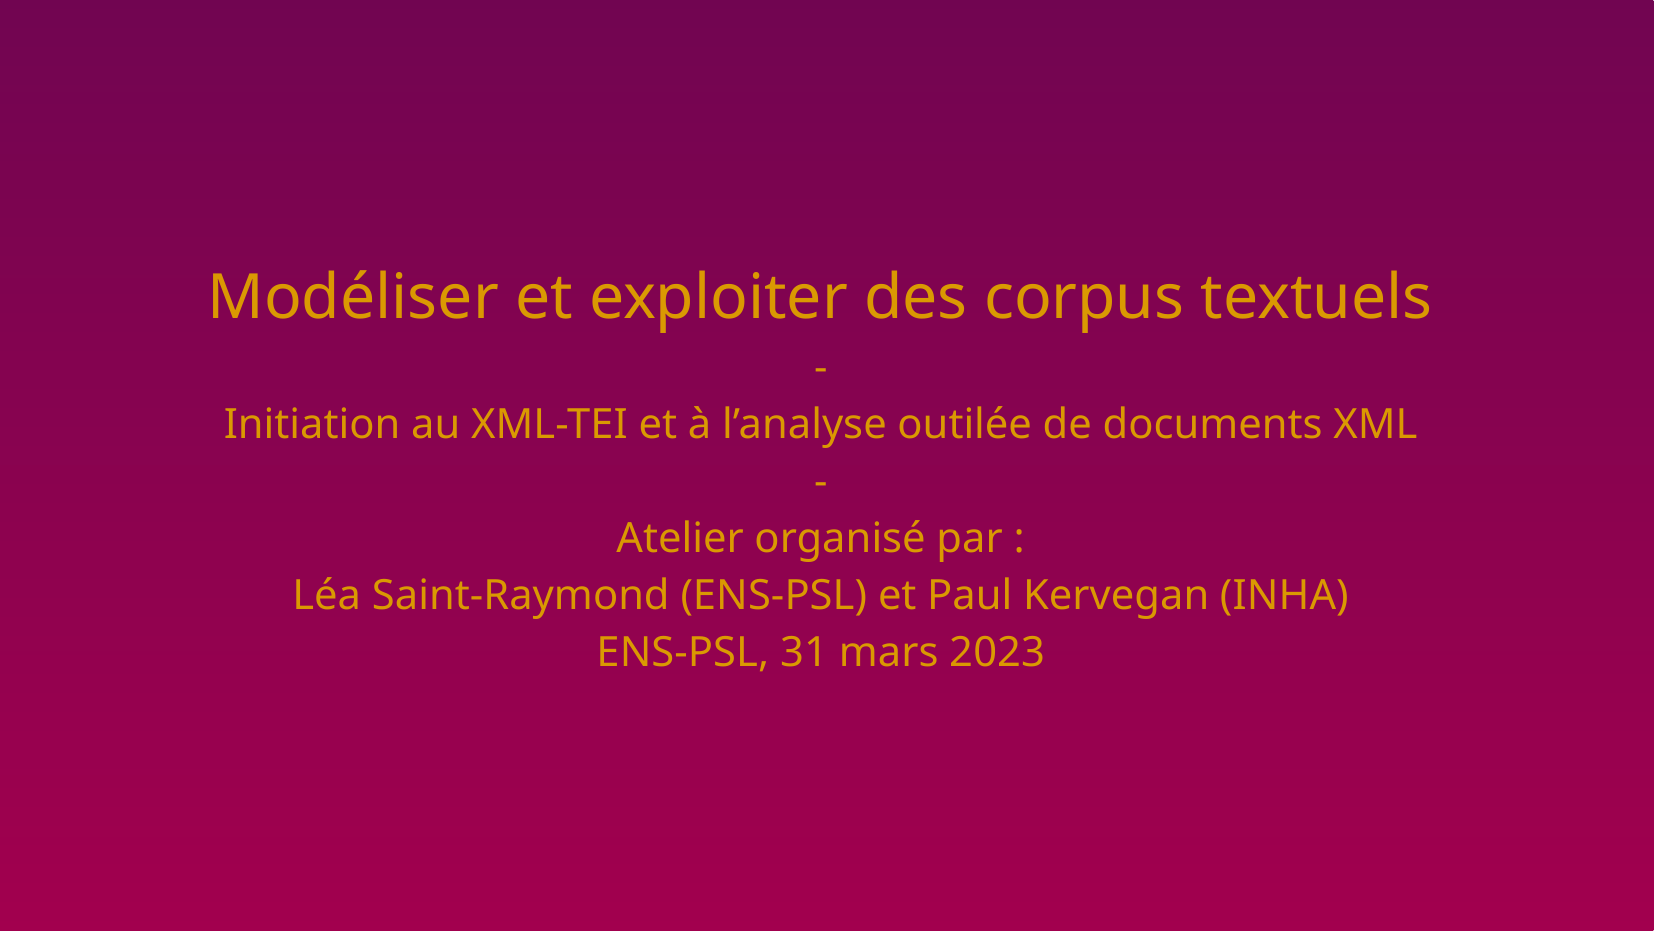

# Modéliser et exploiter des corpus textuels - Initiation au XML-TEI et à l’analyse outilée de documents XML - Atelier organisé par : Léa Saint-Raymond (ENS-PSL) et Paul Kervegan (INHA) ENS-PSL, 31 mars 2023